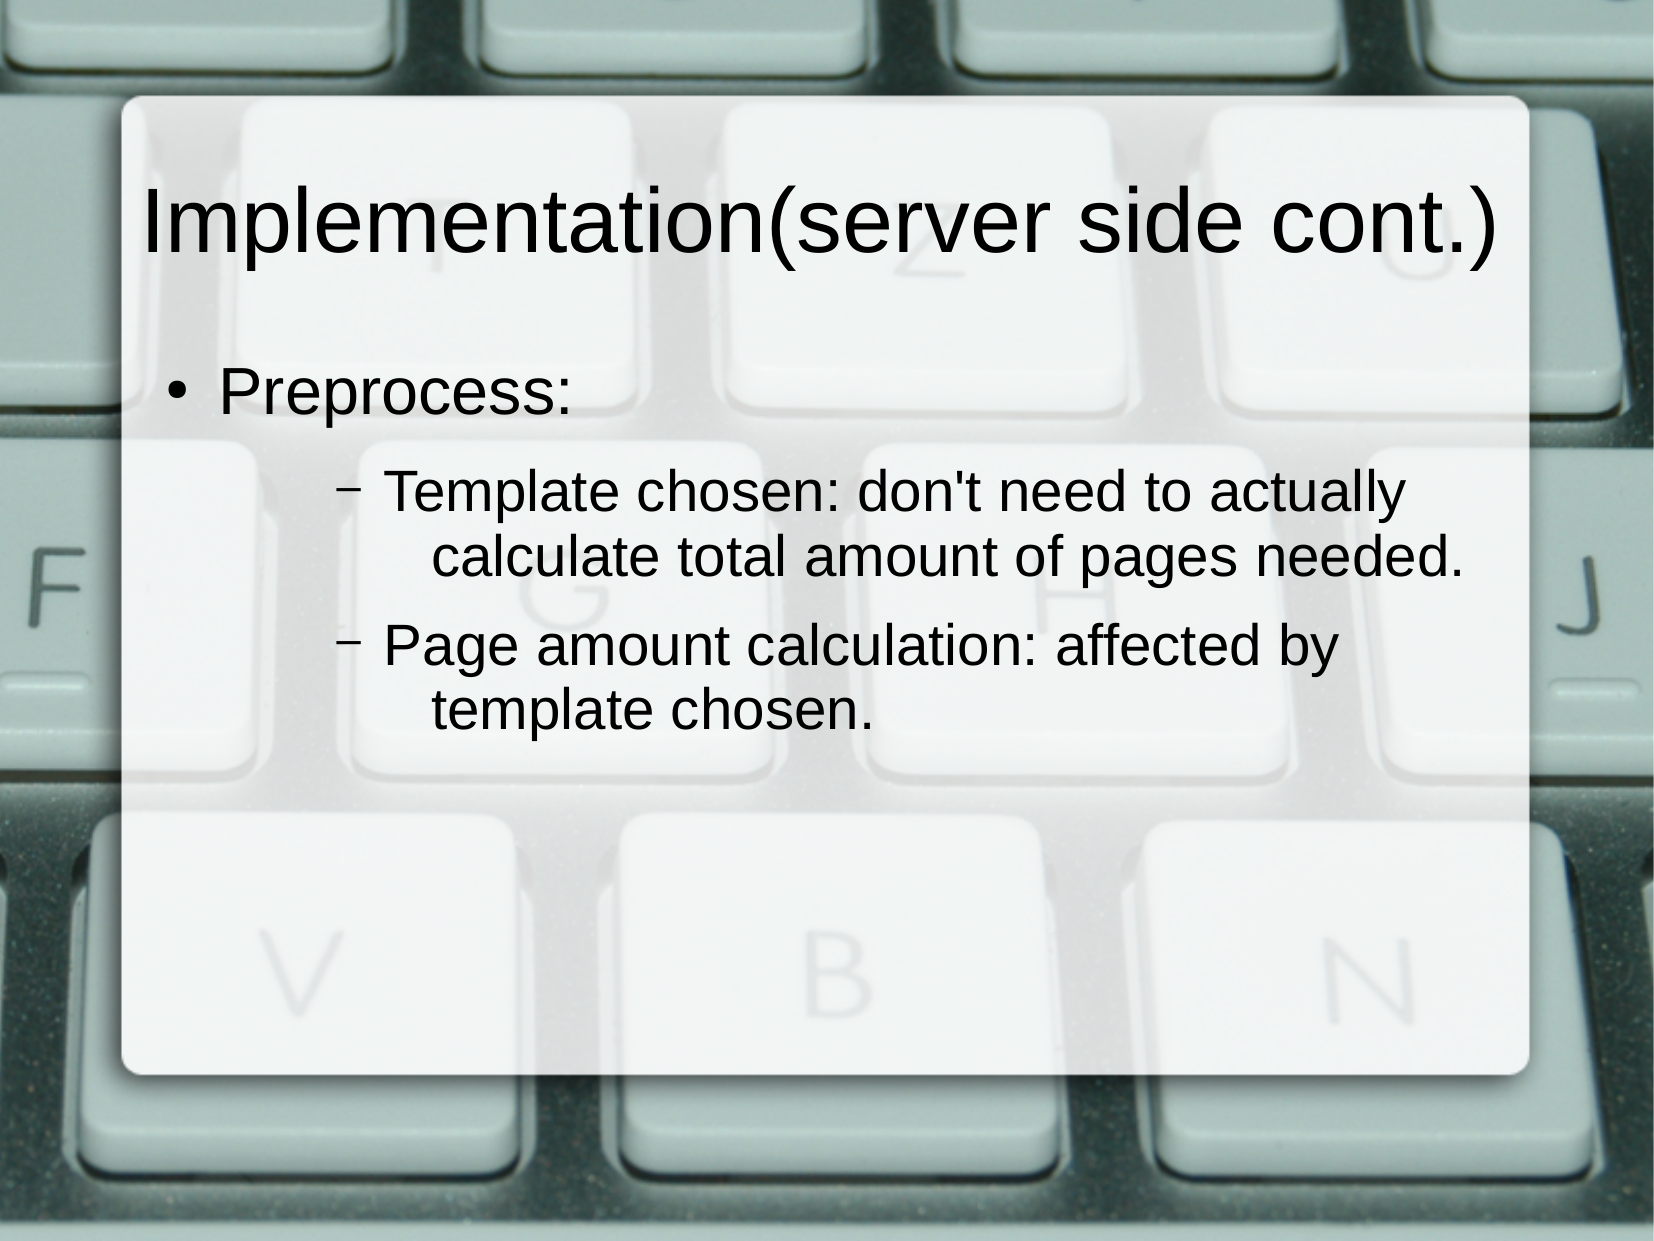

# Implementation(server side cont.)
Preprocess:
Template chosen: don't need to actually calculate total amount of pages needed.
Page amount calculation: affected by template chosen.